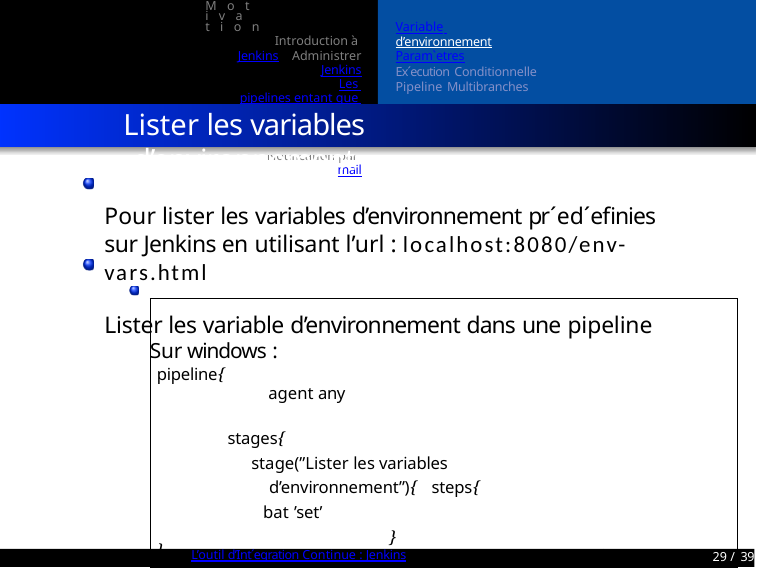

Motivation Introduction `a Jenkins Administrer Jenkins
Les pipelines entant que Code
Jenkins Webhook Notification par mail
Variable d’environnement Param`etres
Ex´ecution Conditionnelle
Pipeline Multibranches
Lister les variables d’environnement
Pour lister les variables d’environnement pr´ed´efinies sur Jenkins en utilisant l’url : localhost:8080/env-vars.html
Lister les variable d’environnement dans une pipeline
Sur windows :
pipeline{
agent any
stages{
stage(”Lister les variables d’environnement”){ steps{
bat ’set’
}
}
}
}
L’outil d’Int´egration Continue : Jenkins
29 / 39